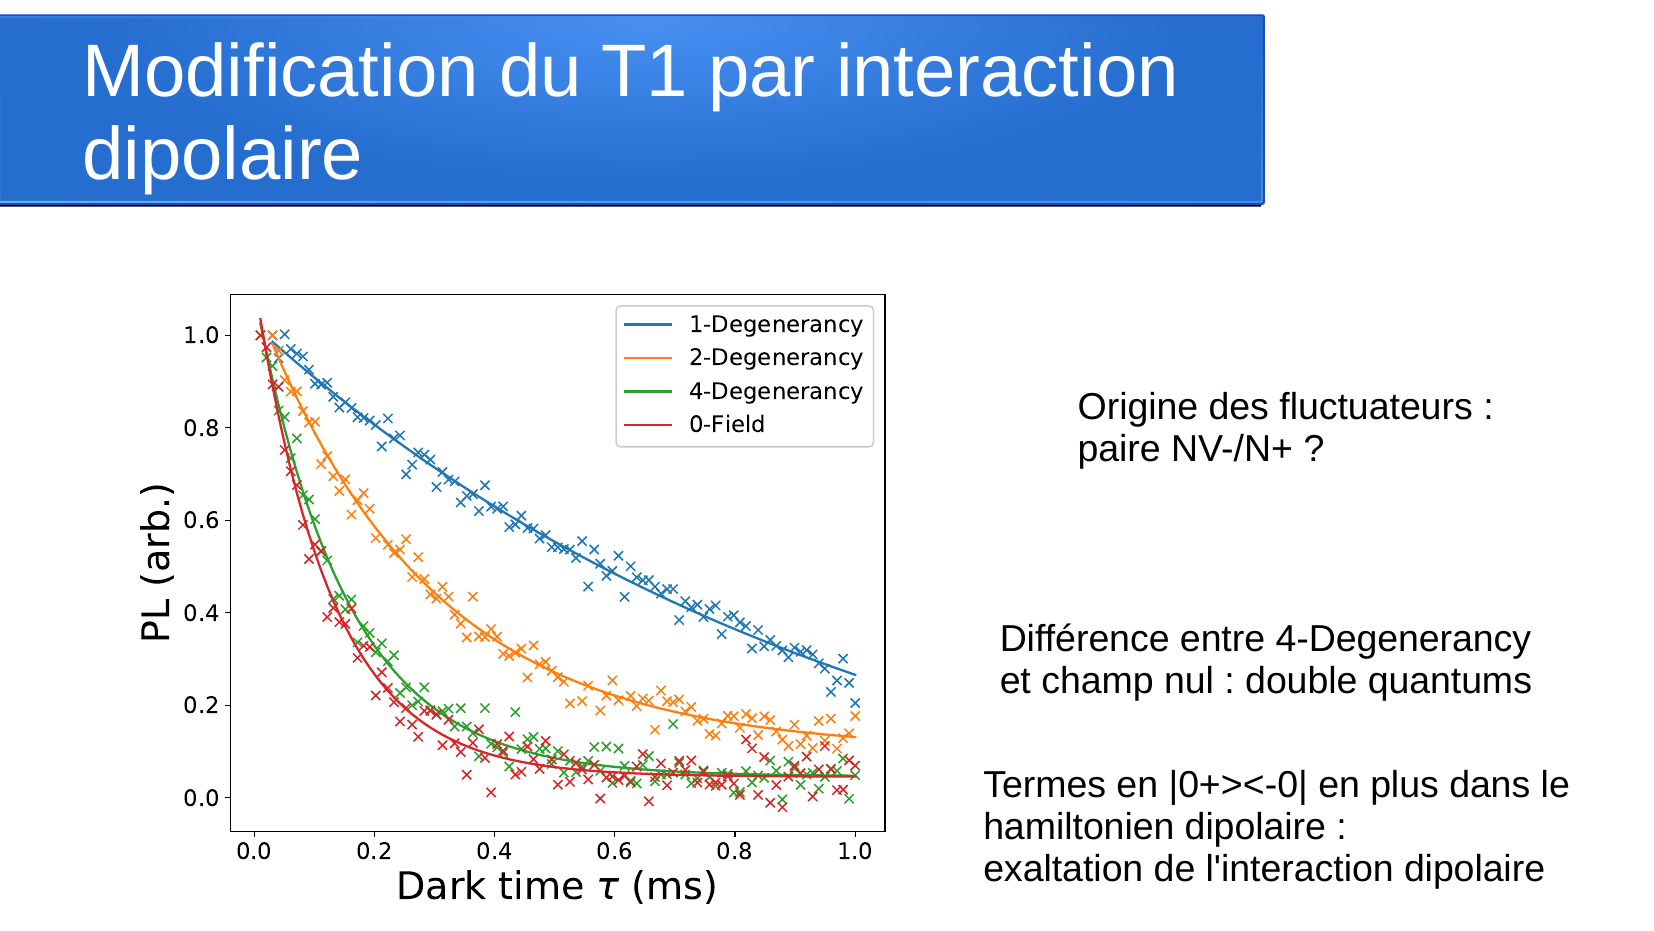

# Modification du T1 par interaction dipolaire
Origine des fluctuateurs :
paire NV-/N+ ?
Différence entre 4-Degenerancy
et champ nul : double quantums
Termes en |0+><-0| en plus dans le
hamiltonien dipolaire :
exaltation de l'interaction dipolaire